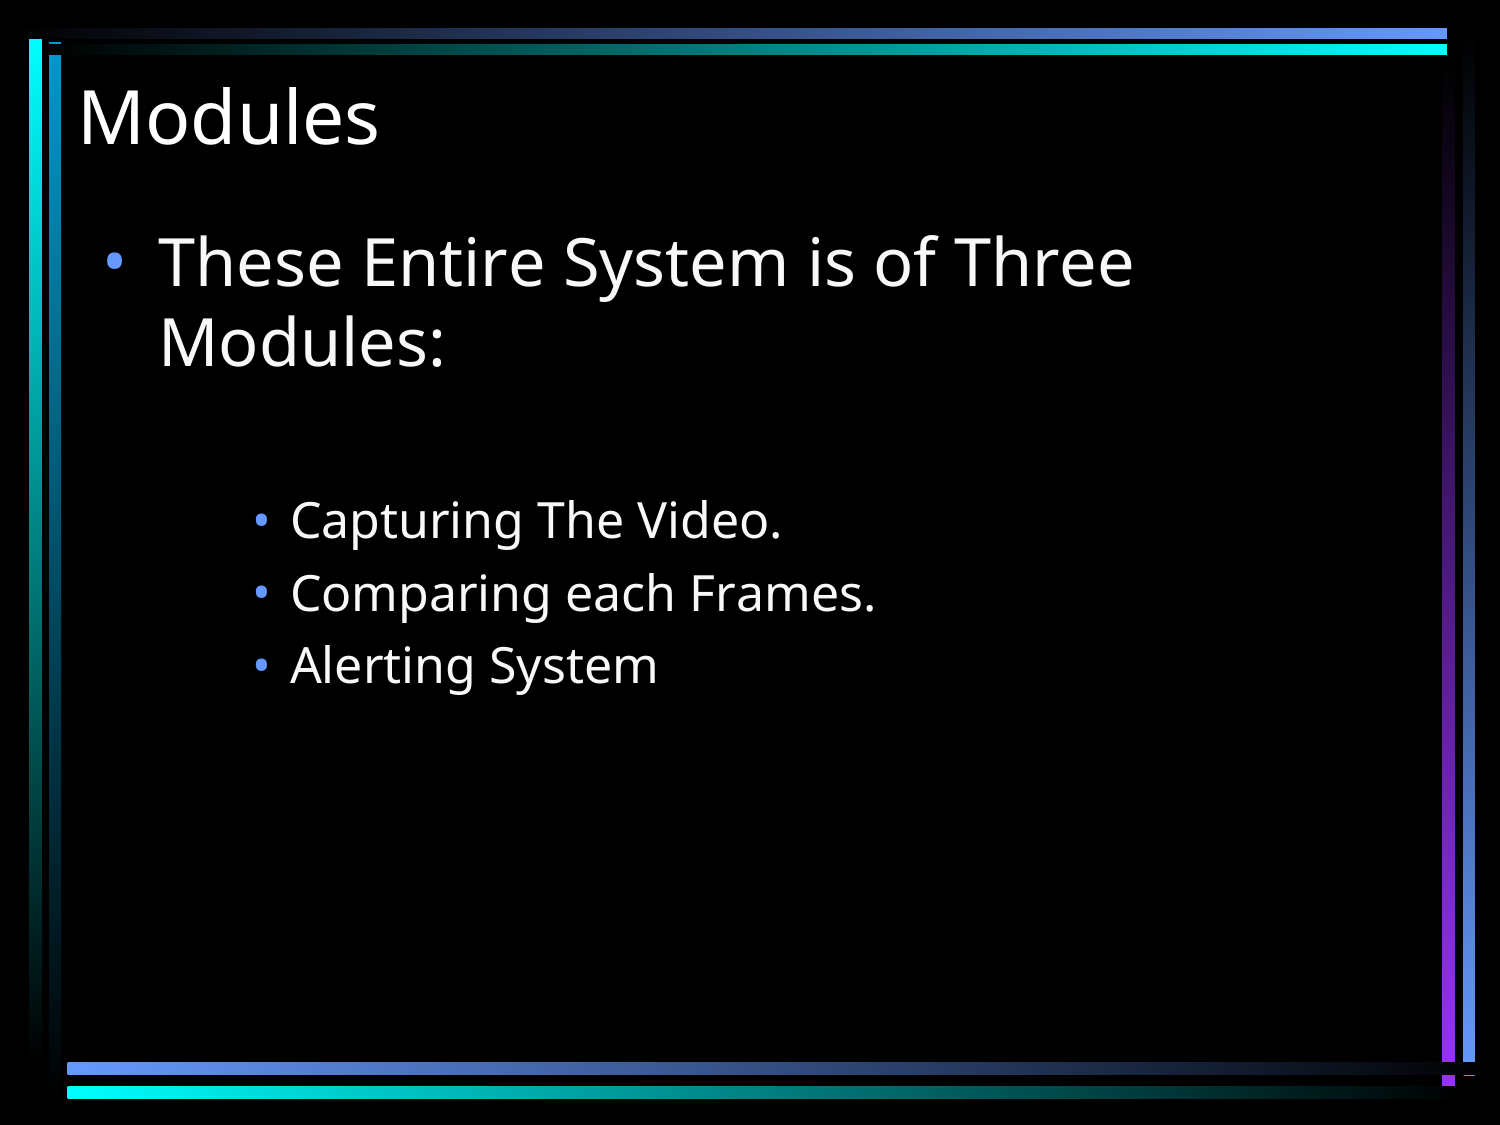

Modules
These Entire System is of Three Modules:
Capturing The Video.
Comparing each Frames.
Alerting System